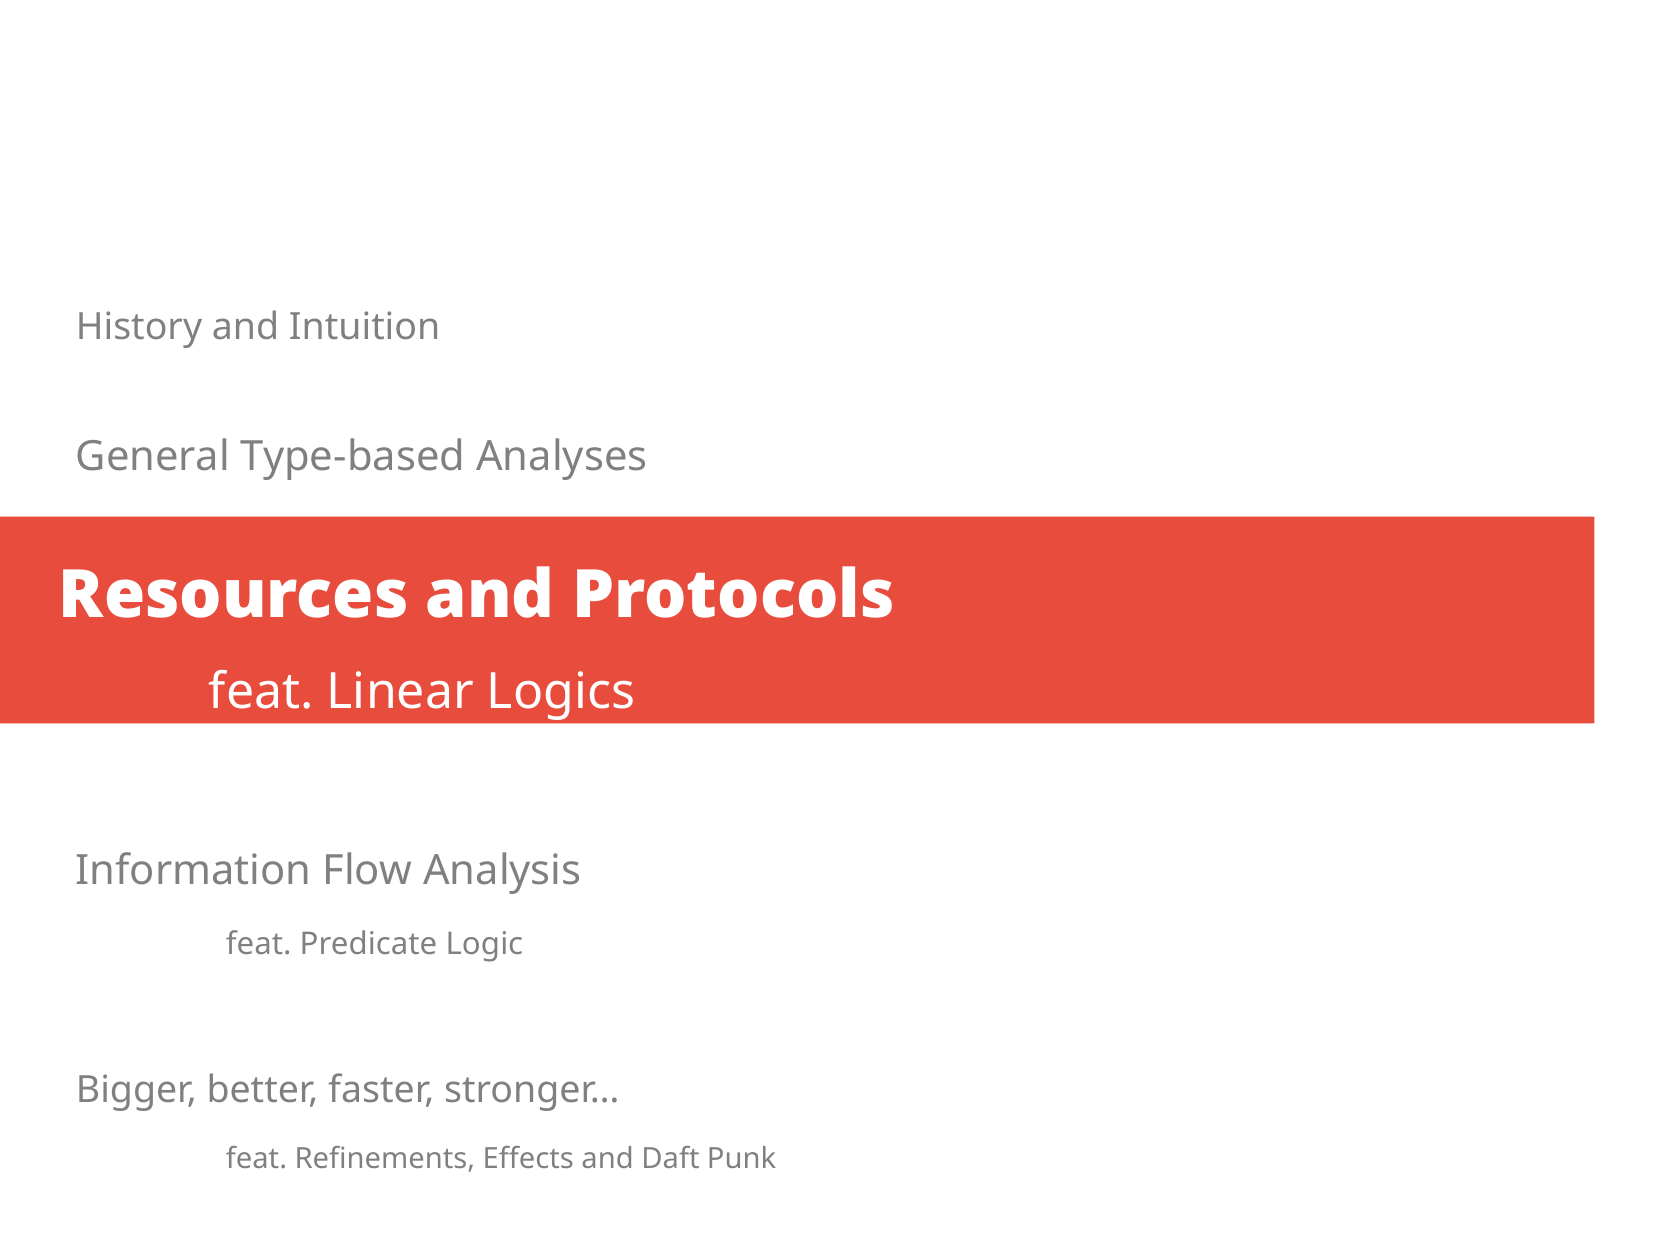

History and Intuition
General Type-based Analyses
Information Flow Analysis
		feat. Predicate Logic
Bigger, better, faster, stronger…
		feat. Refinements, Effects and Daft Punk
# Resources and Protocols feat. Linear Logics